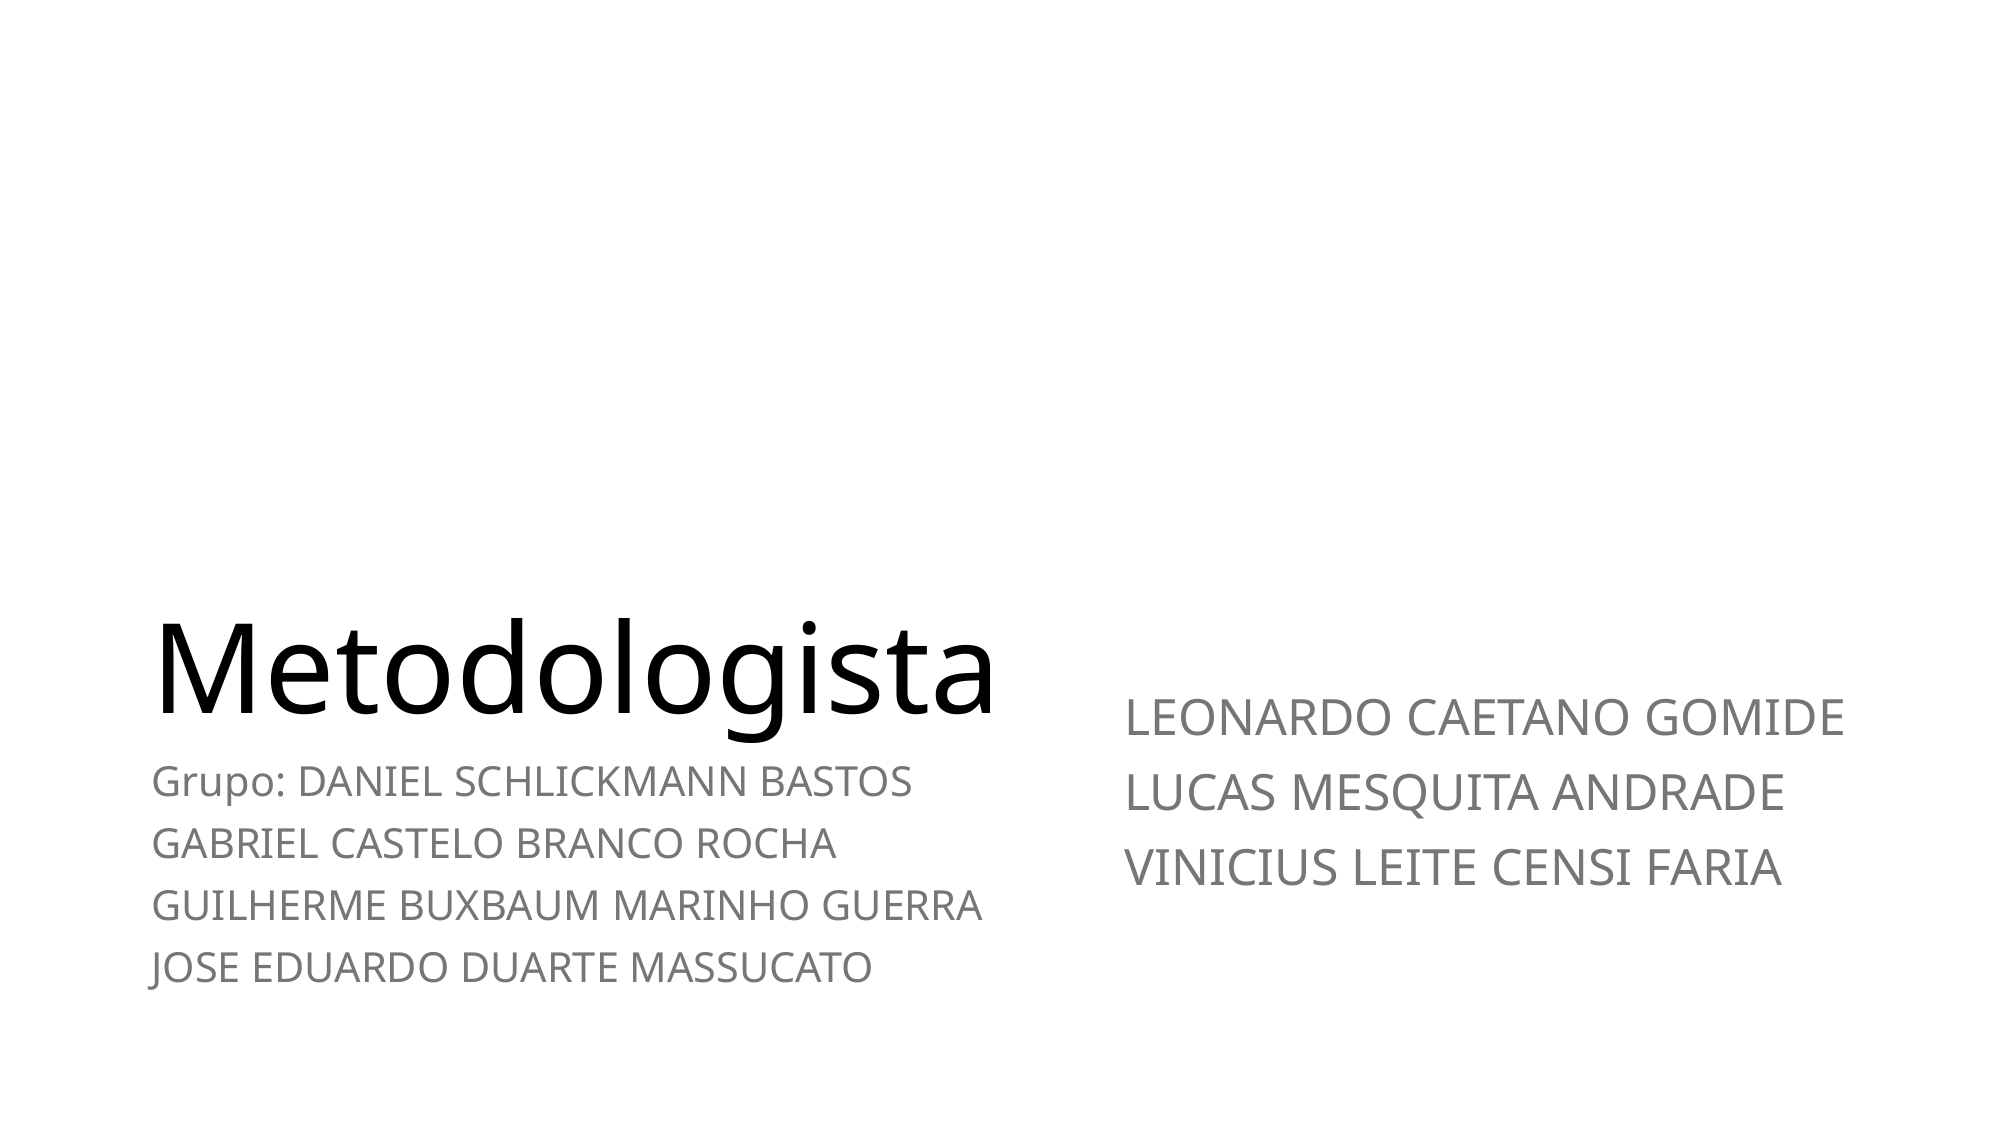

# Metodologista
LEONARDO CAETANO GOMIDE
LUCAS MESQUITA ANDRADE
VINICIUS LEITE CENSI FARIA
Grupo: DANIEL SCHLICKMANN BASTOS
GABRIEL CASTELO BRANCO ROCHA
GUILHERME BUXBAUM MARINHO GUERRA
JOSE EDUARDO DUARTE MASSUCATO